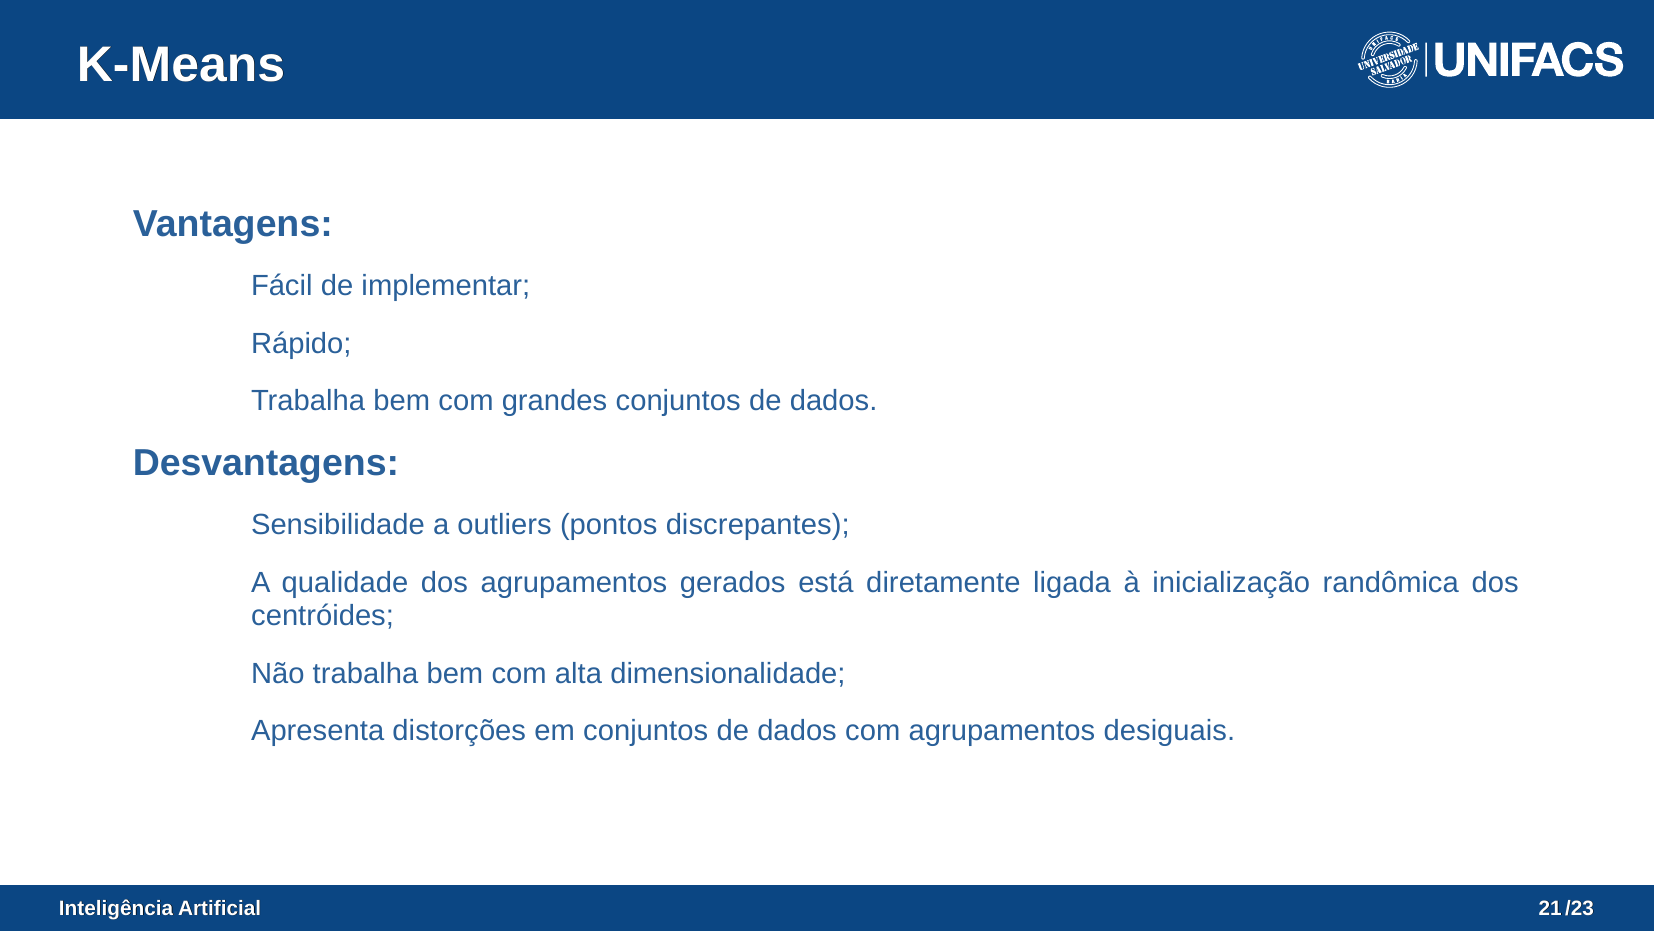

K-Means
Vantagens:
Fácil de implementar;
Rápido;
Trabalha bem com grandes conjuntos de dados.
Desvantagens:
Sensibilidade a outliers (pontos discrepantes);
A qualidade dos agrupamentos gerados está diretamente ligada à inicialização randômica dos centróides;
Não trabalha bem com alta dimensionalidade;
Apresenta distorções em conjuntos de dados com agrupamentos desiguais.